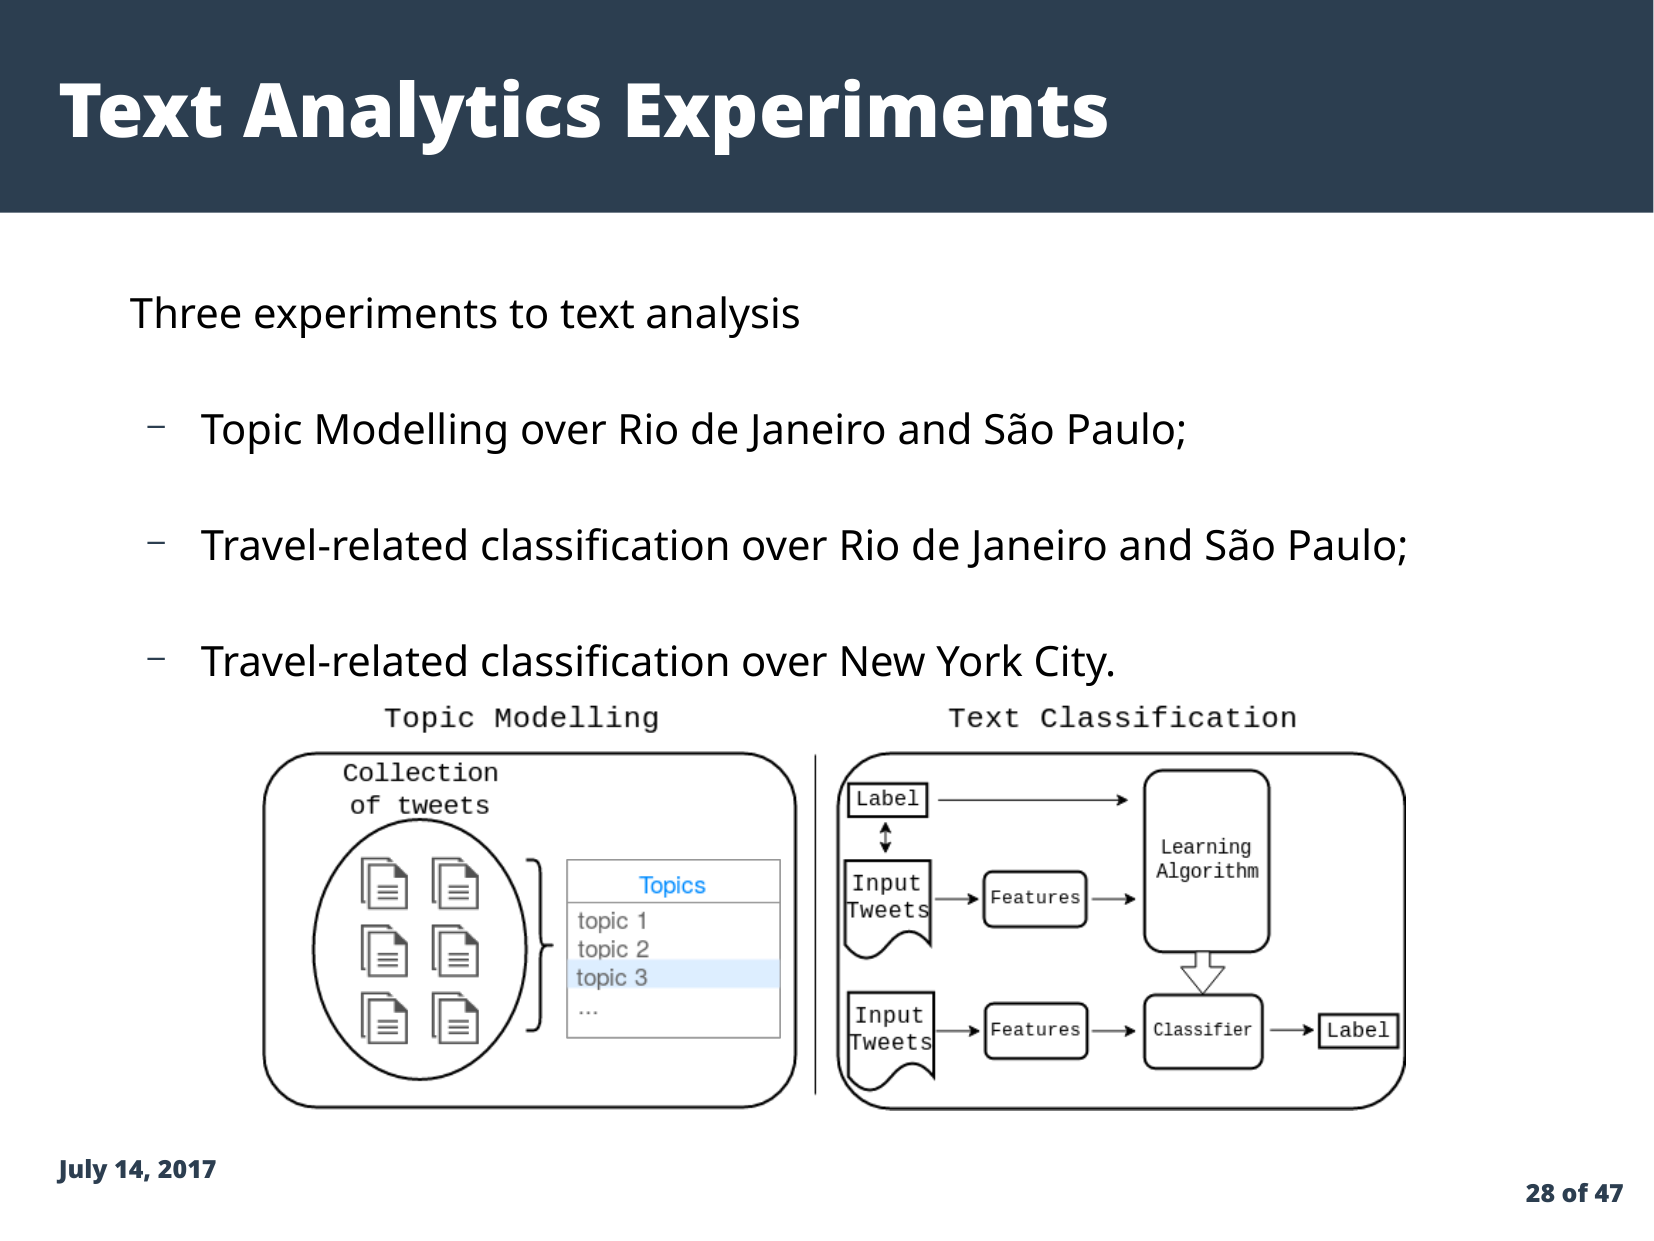

# Text Analytics Experiments
Three experiments to text analysis
Topic Modelling over Rio de Janeiro and São Paulo;
Travel-related classification over Rio de Janeiro and São Paulo;
Travel-related classification over New York City.
July 14, 2017
28